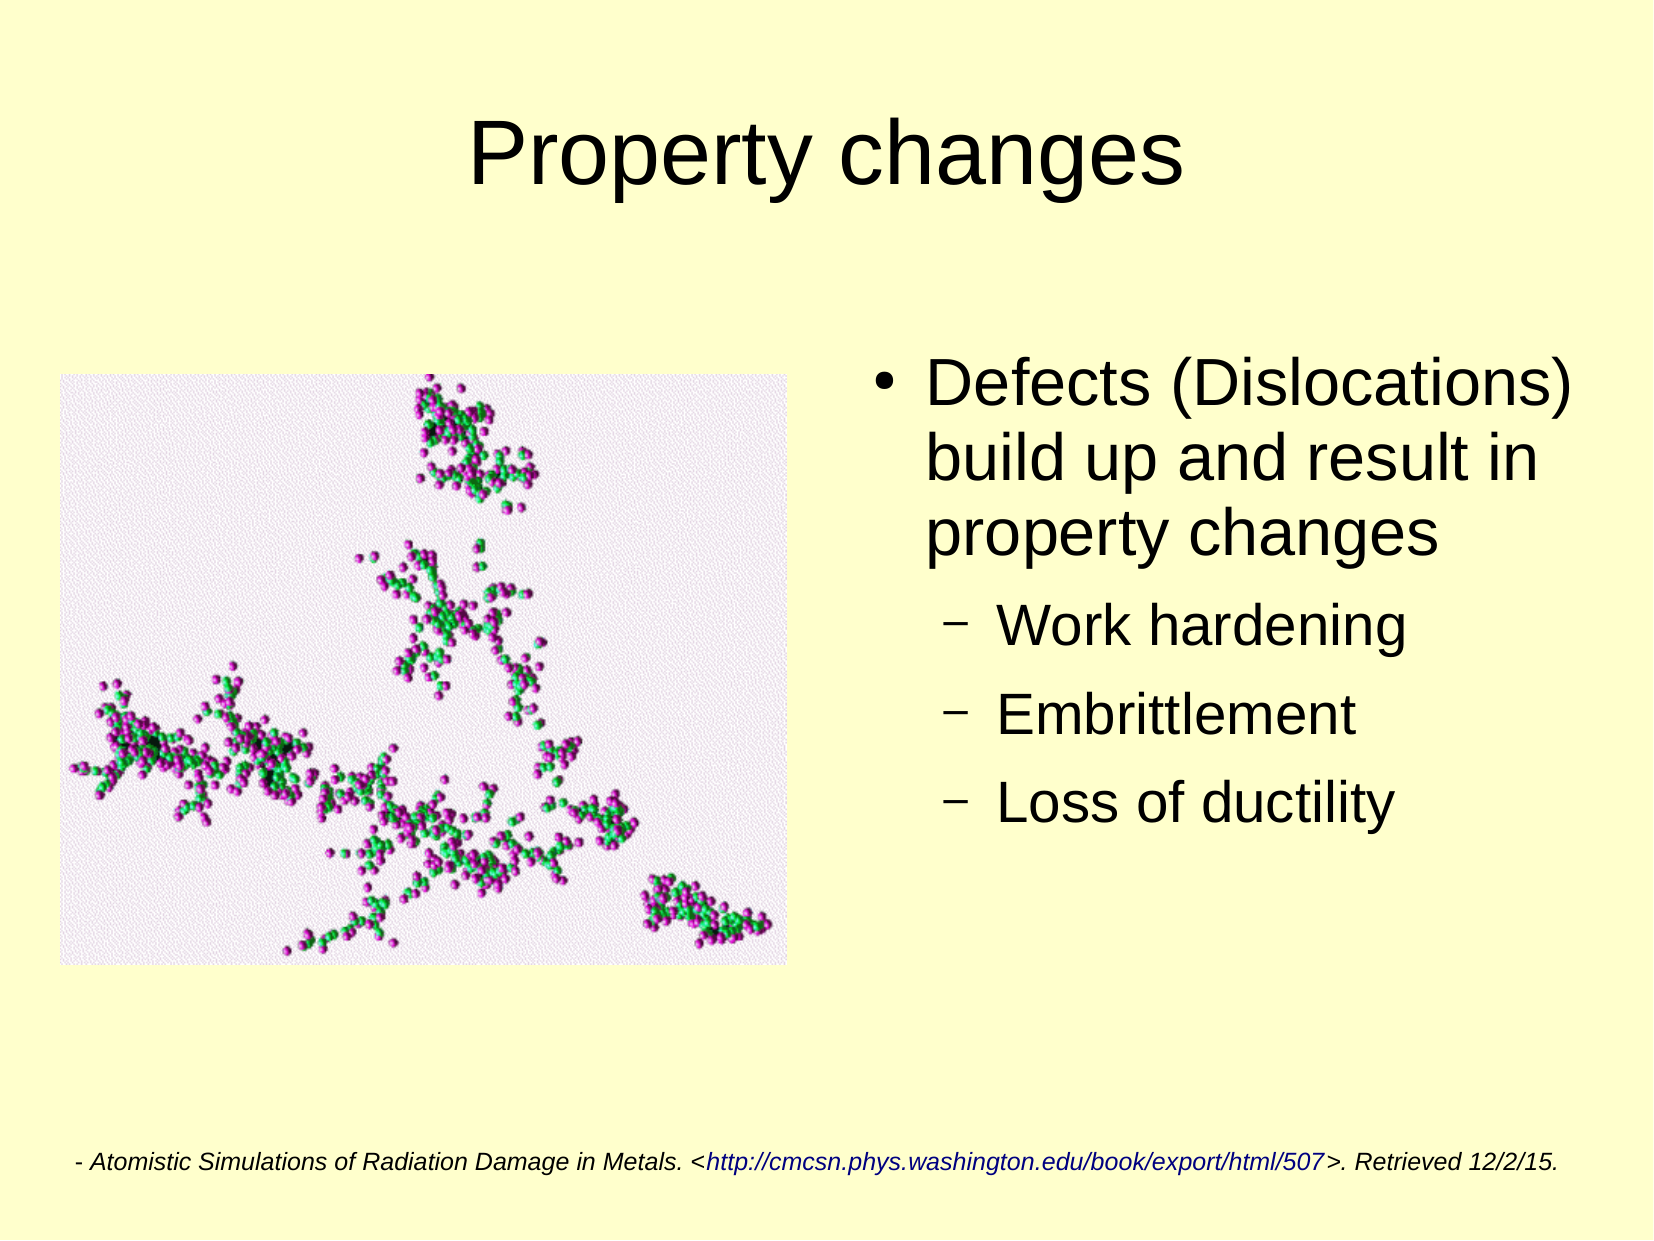

# Property changes
Defects (Dislocations) build up and result in property changes
Work hardening
Embrittlement
Loss of ductility
- Atomistic Simulations of Radiation Damage in Metals. <http://cmcsn.phys.washington.edu/book/export/html/507>. Retrieved 12/2/15.